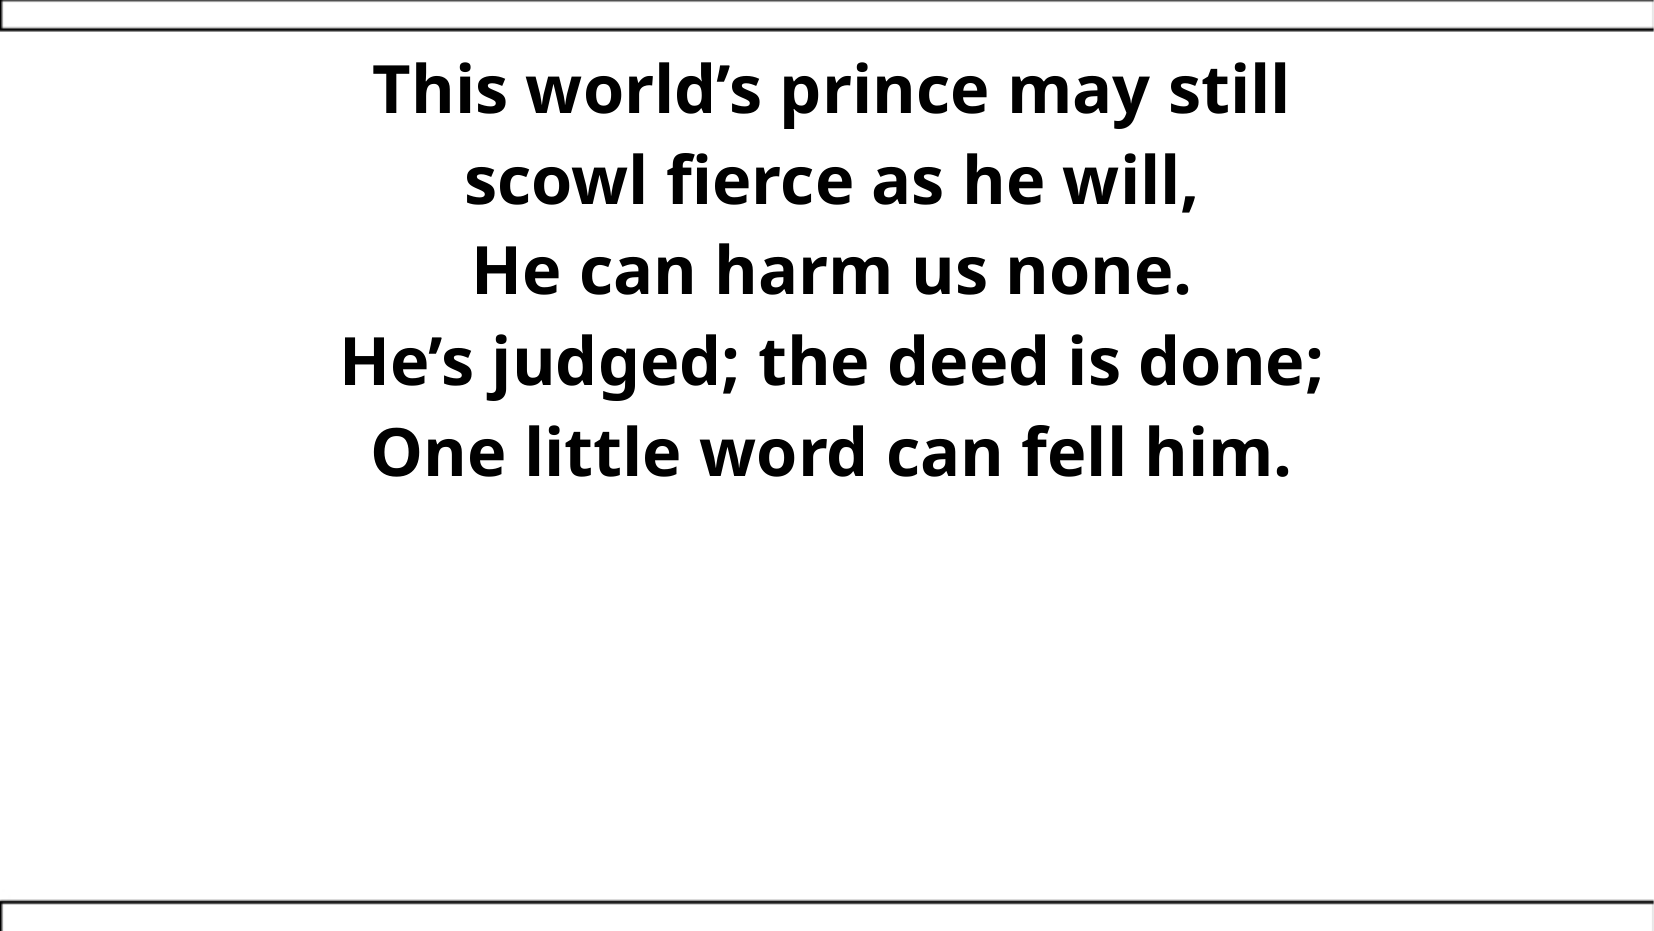

This world’s prince may still
scowl fierce as he will,
He can harm us none.
He’s judged; the deed is done;
One little word can fell him.